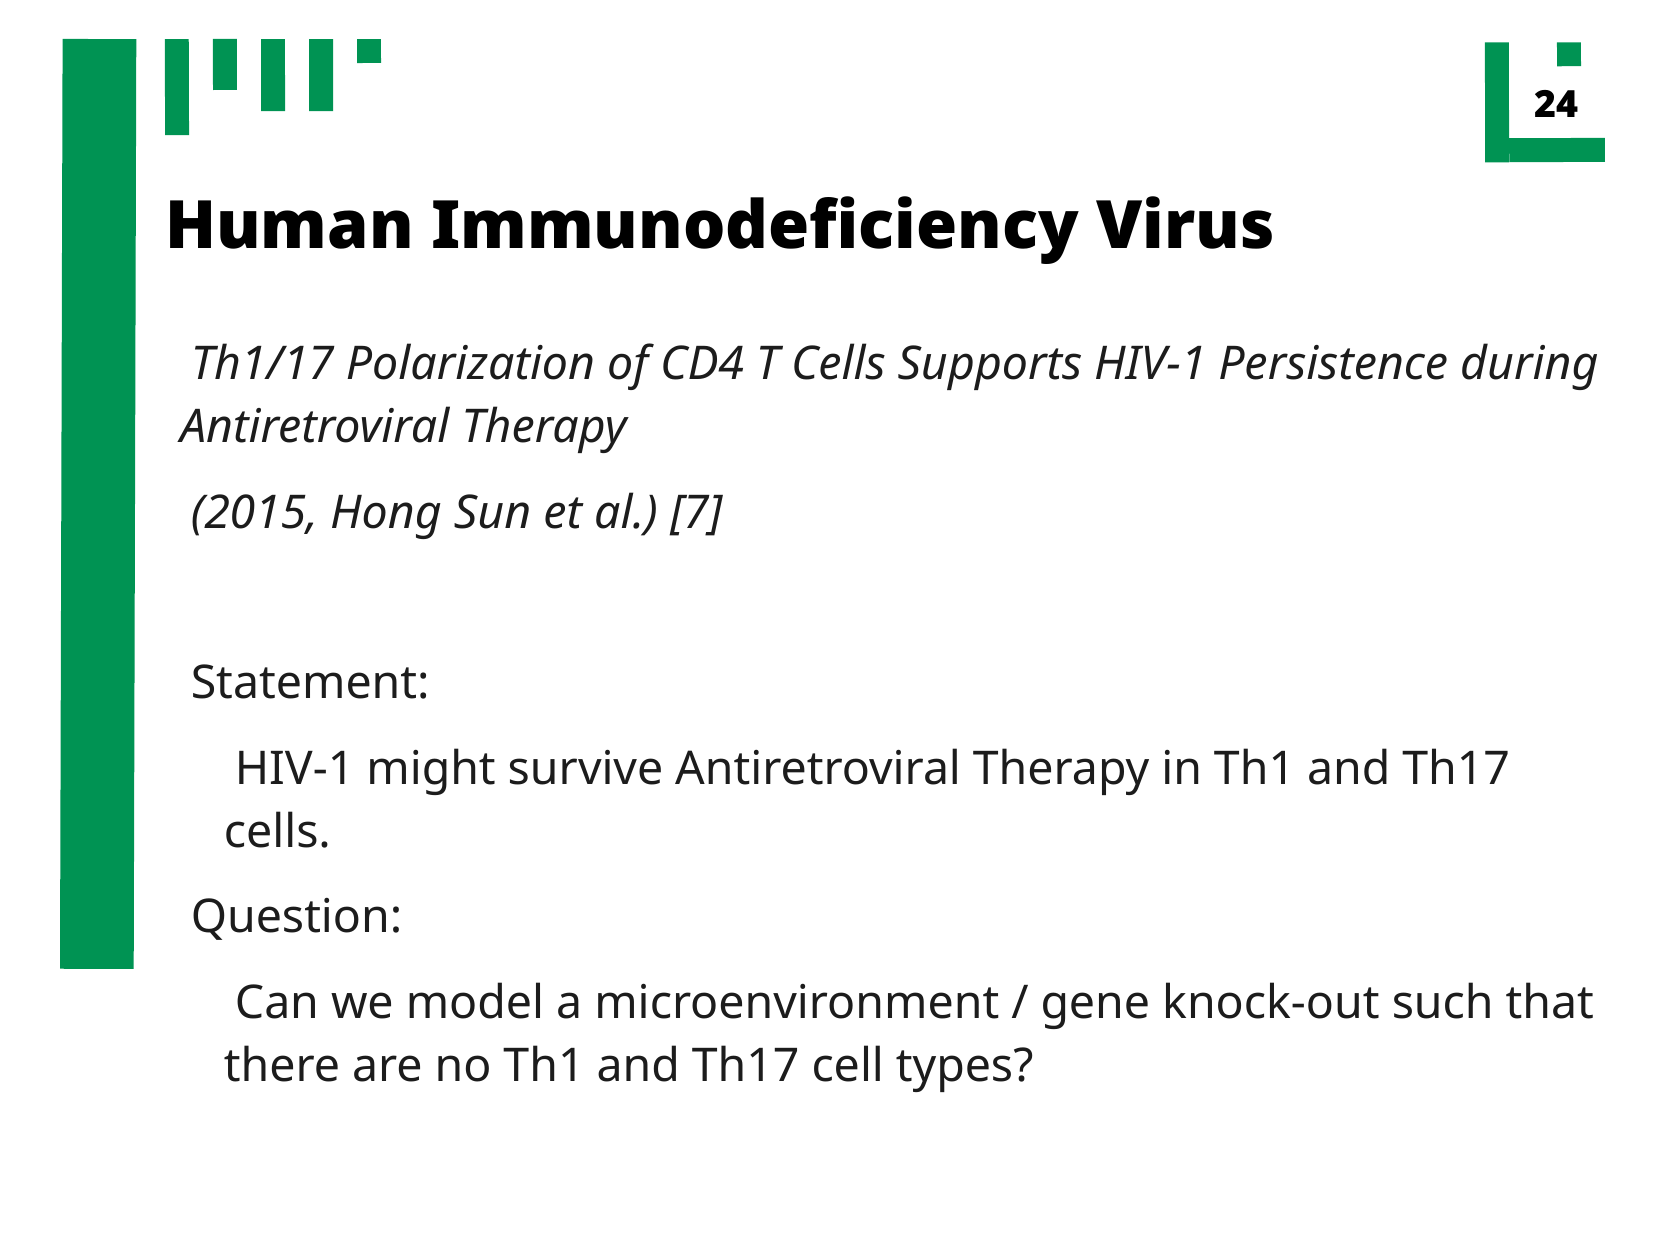

# Human Immunodeficiency Virus
Th1/17 Polarization of CD4 T Cells Supports HIV-1 Persistence during Antiretroviral Therapy
(2015, Hong Sun et al.) [7]
Statement:
HIV-1 might survive Antiretroviral Therapy in Th1 and Th17 cells.
Question:
Can we model a microenvironment / gene knock-out such that there are no Th1 and Th17 cell types?